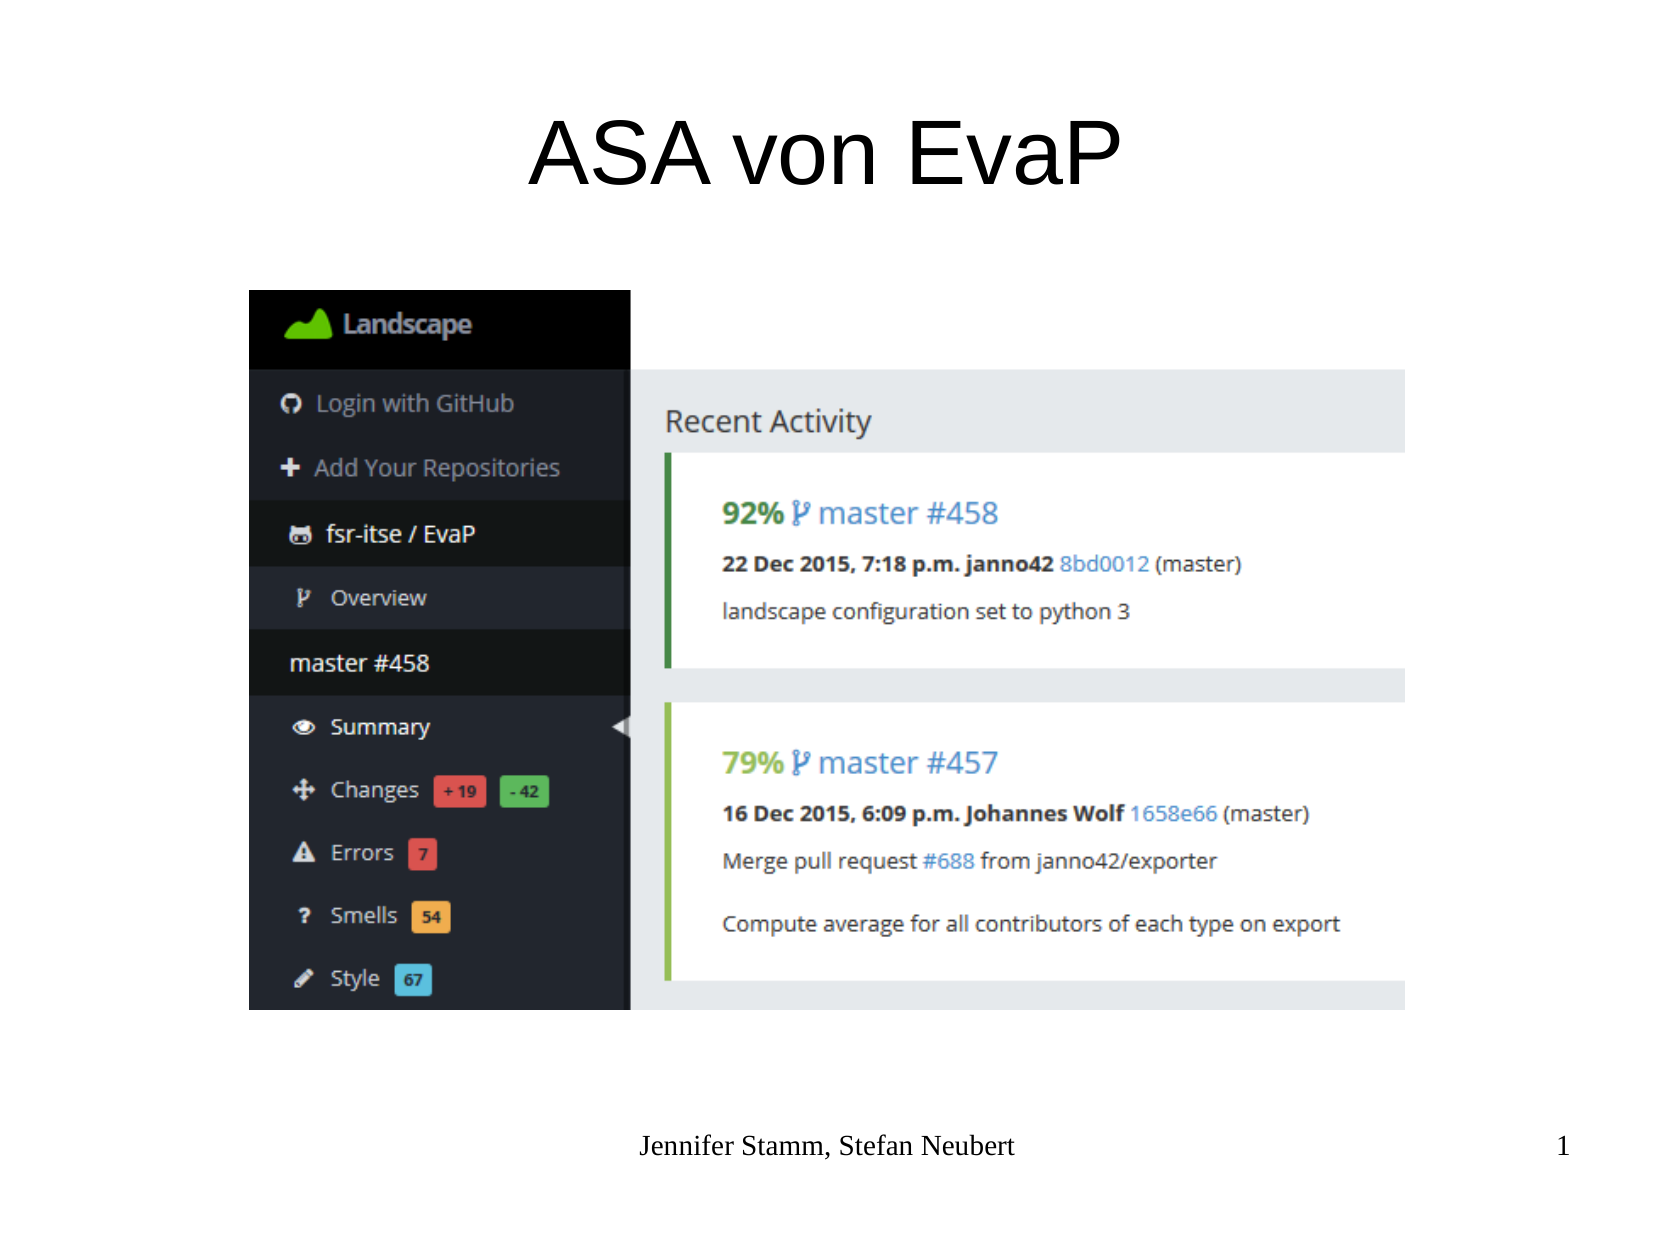

# ASA von EvaP
Jennifer Stamm, Stefan Neubert
1